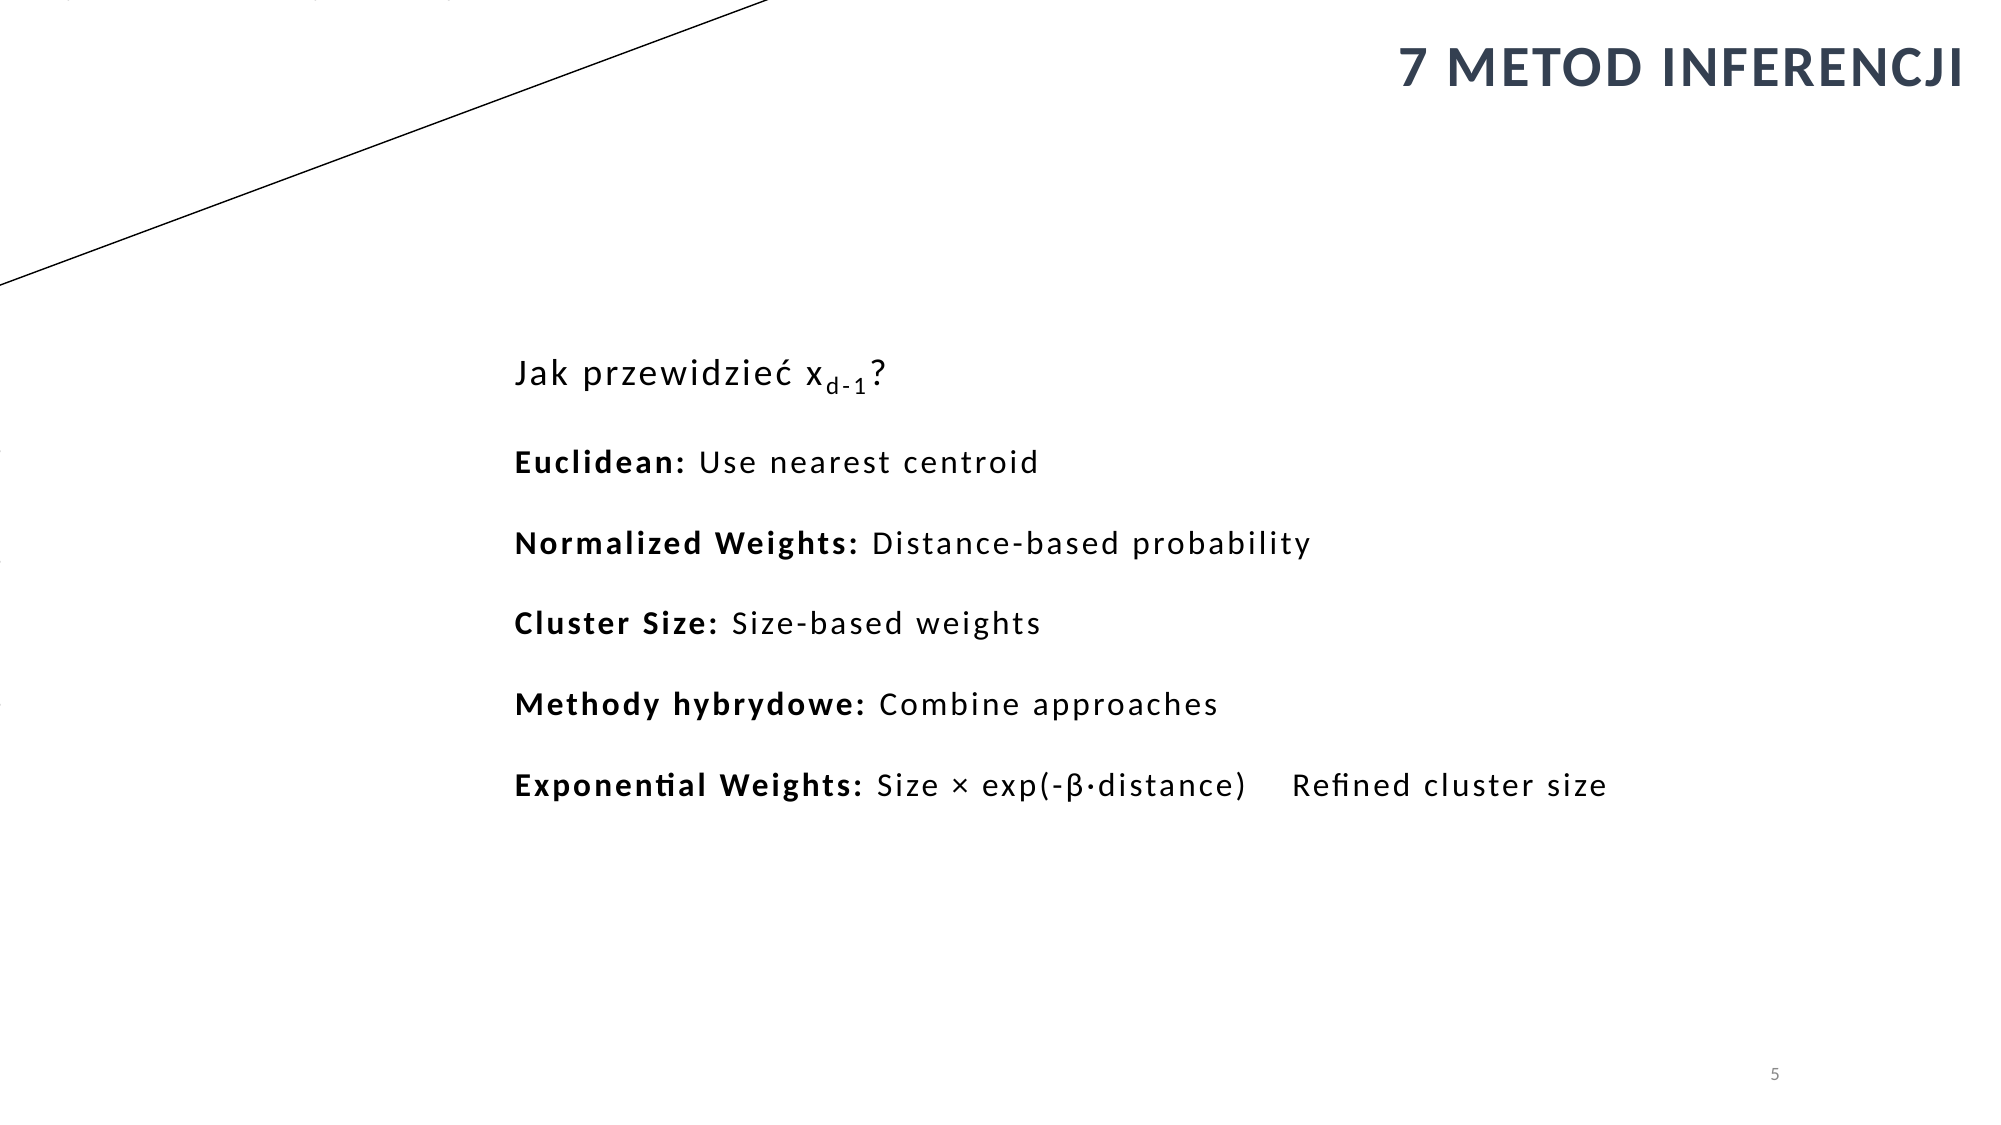

# 7 metod inferencji
Jak przewidzieć xd-1?
Euclidean: Use nearest centroid
Normalized Weights: Distance-based probability
Cluster Size: Size-based weights
Methody hybrydowe: Combine approaches
Exponential Weights: Size × exp(-β·distance)    Refined cluster size